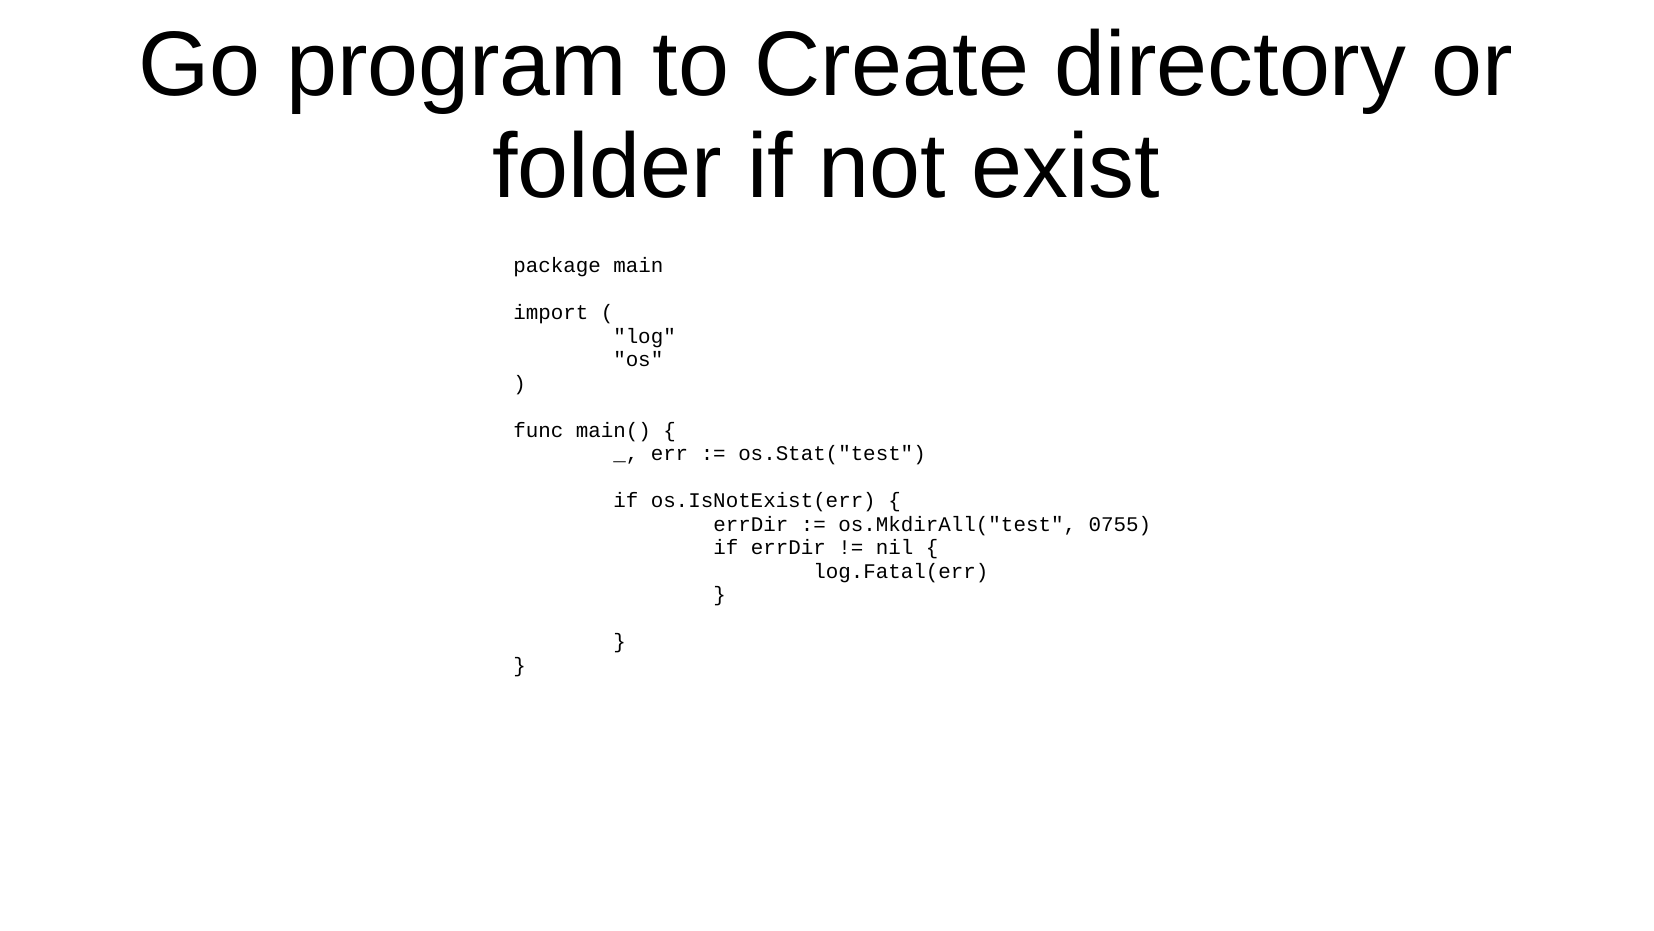

# Go program to Create directory or folder if not exist
package main
import (
 "log"
 "os"
)
func main() {
 _, err := os.Stat("test")
 if os.IsNotExist(err) {
 errDir := os.MkdirAll("test", 0755)
 if errDir != nil {
 log.Fatal(err)
 }
 }
}